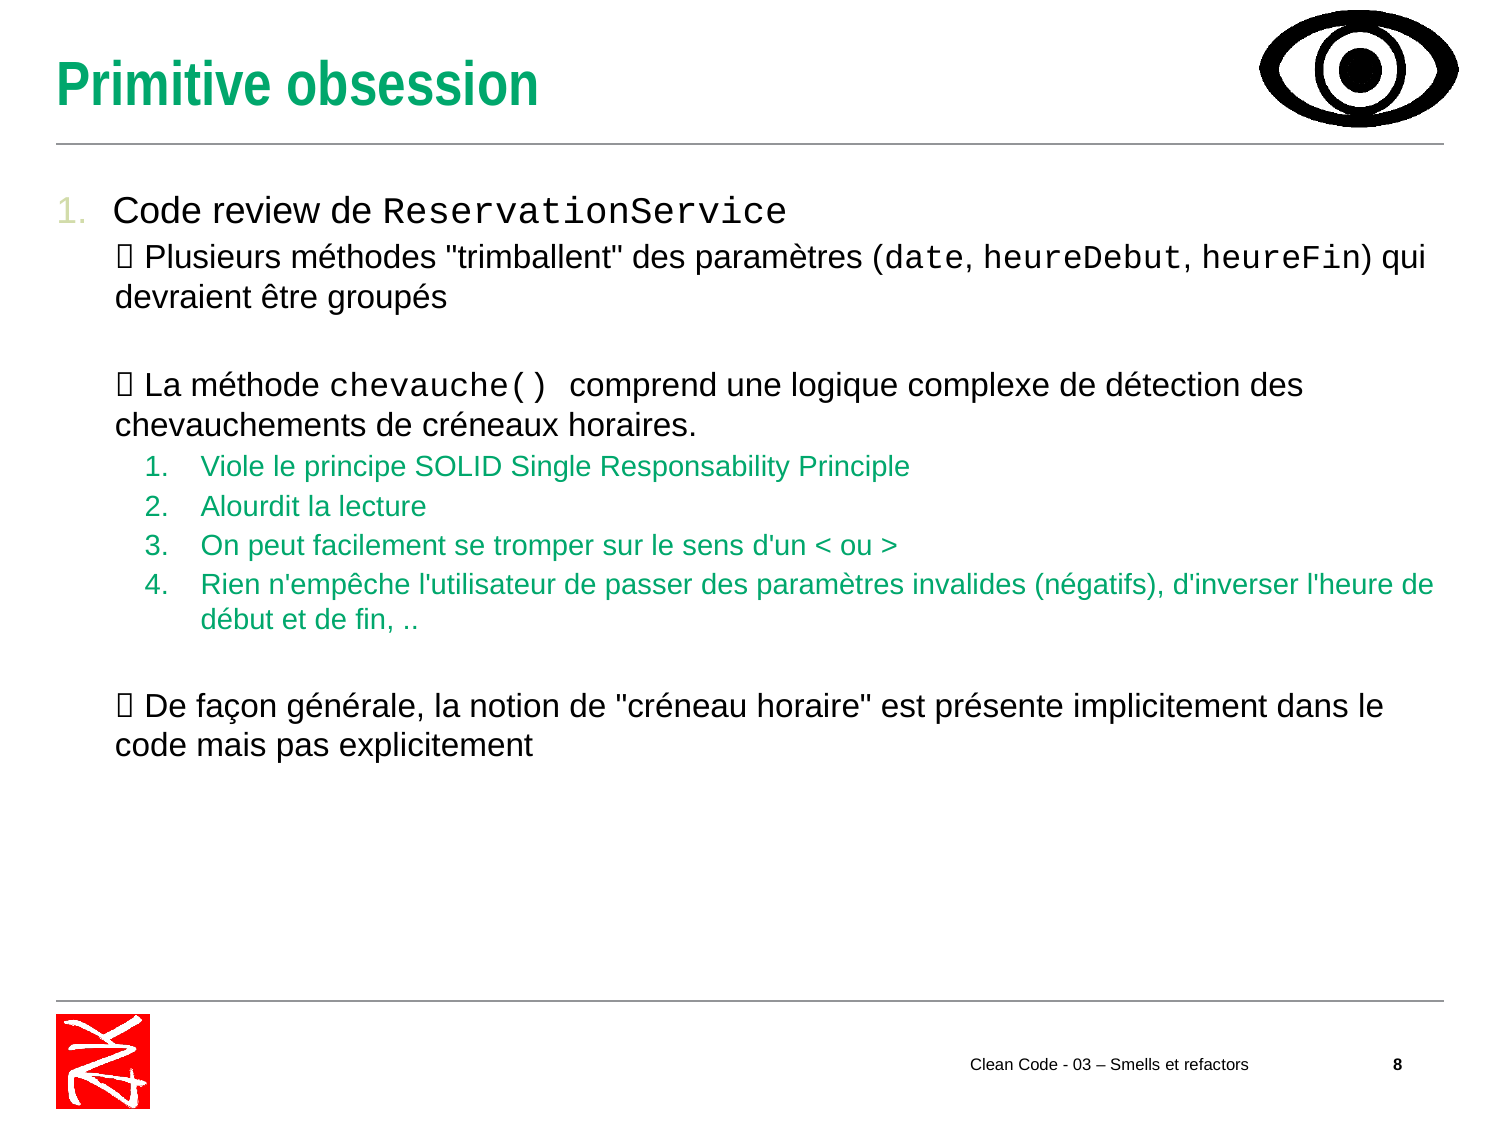

# Primitive obsession
Code review de ReservationService
 Plusieurs méthodes "trimballent" des paramètres (date, heureDebut, heureFin) qui devraient être groupés
 La méthode chevauche() comprend une logique complexe de détection des chevauchements de créneaux horaires.
Viole le principe SOLID Single Responsability Principle
Alourdit la lecture
On peut facilement se tromper sur le sens d'un < ou >
Rien n'empêche l'utilisateur de passer des paramètres invalides (négatifs), d'inverser l'heure de début et de fin, ..
 De façon générale, la notion de "créneau horaire" est présente implicitement dans le code mais pas explicitement
Clean Code - 03 – Smells et refactors